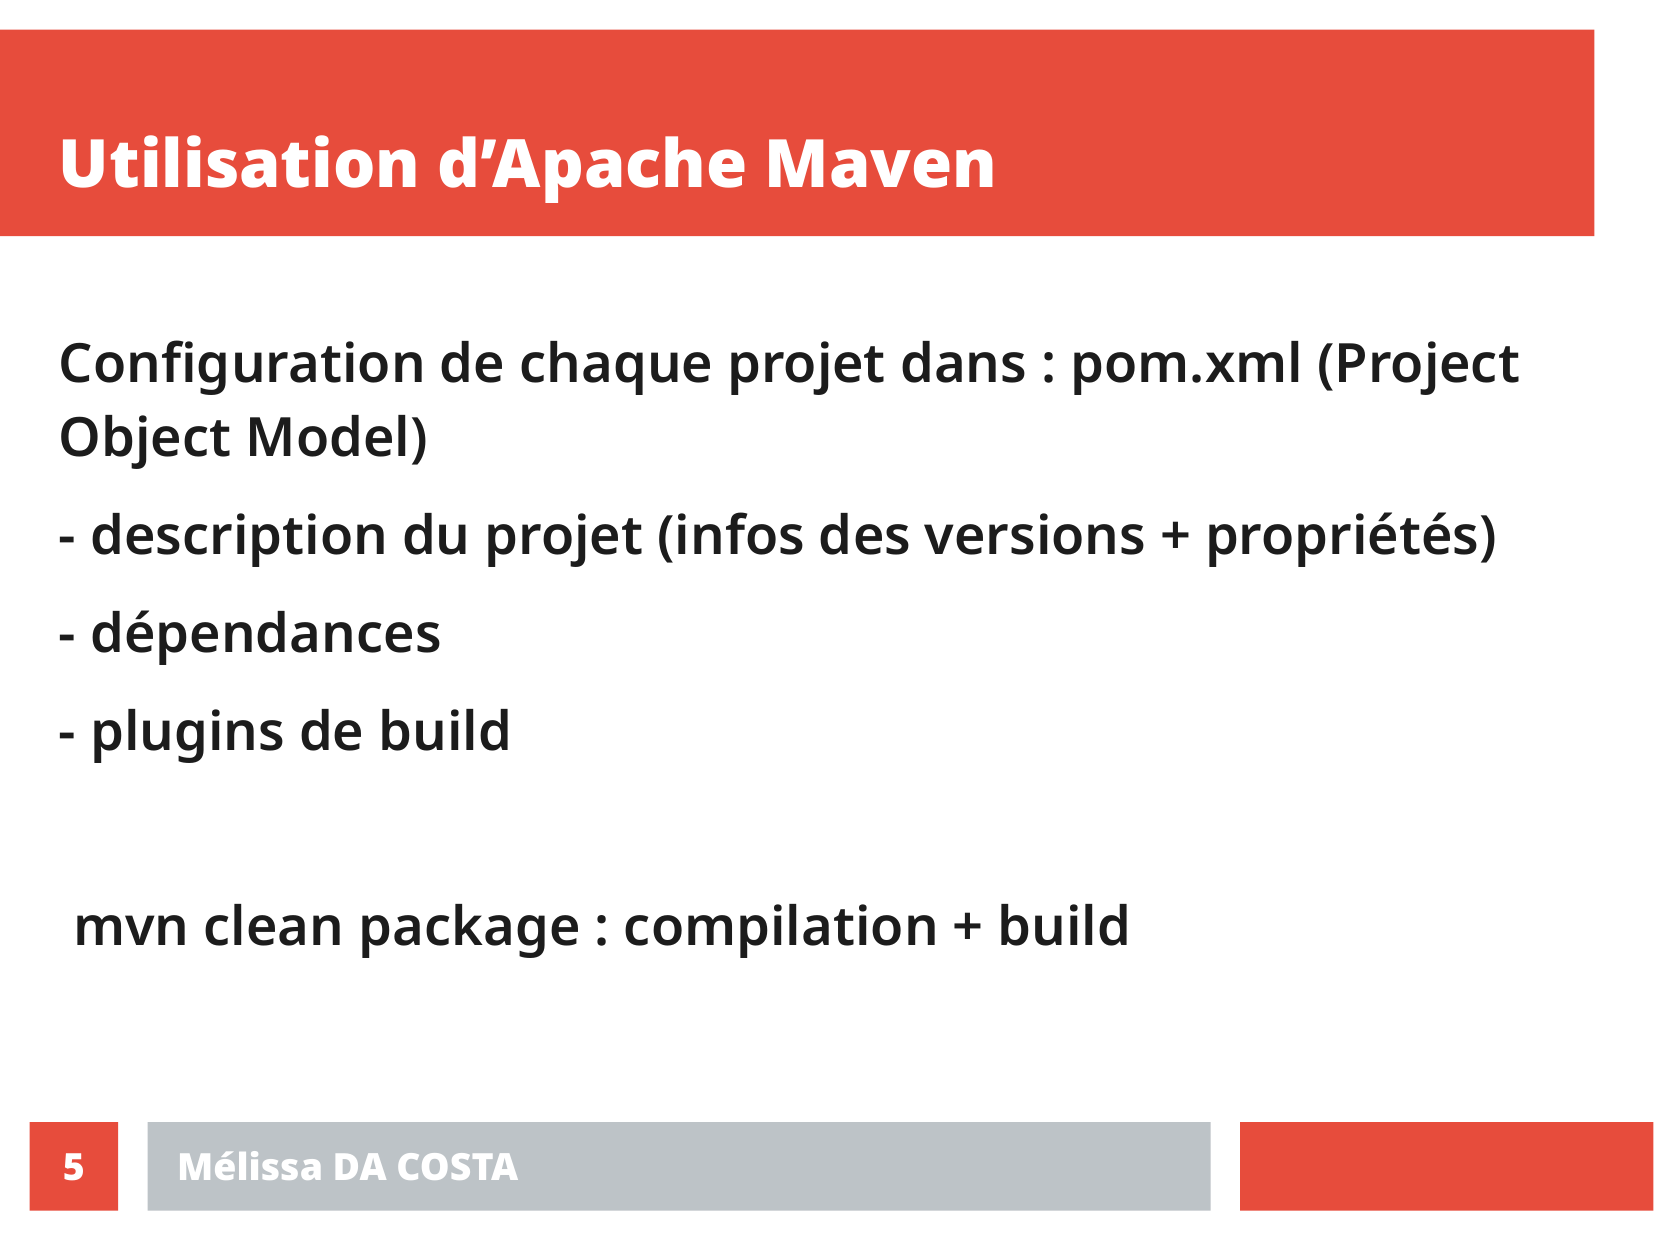

# Utilisation d’Apache Maven
Configuration de chaque projet dans : pom.xml (Project Object Model)
- description du projet (infos des versions + propriétés)
- dépendances
- plugins de build
 mvn clean package : compilation + build
5
Mélissa DA COSTA